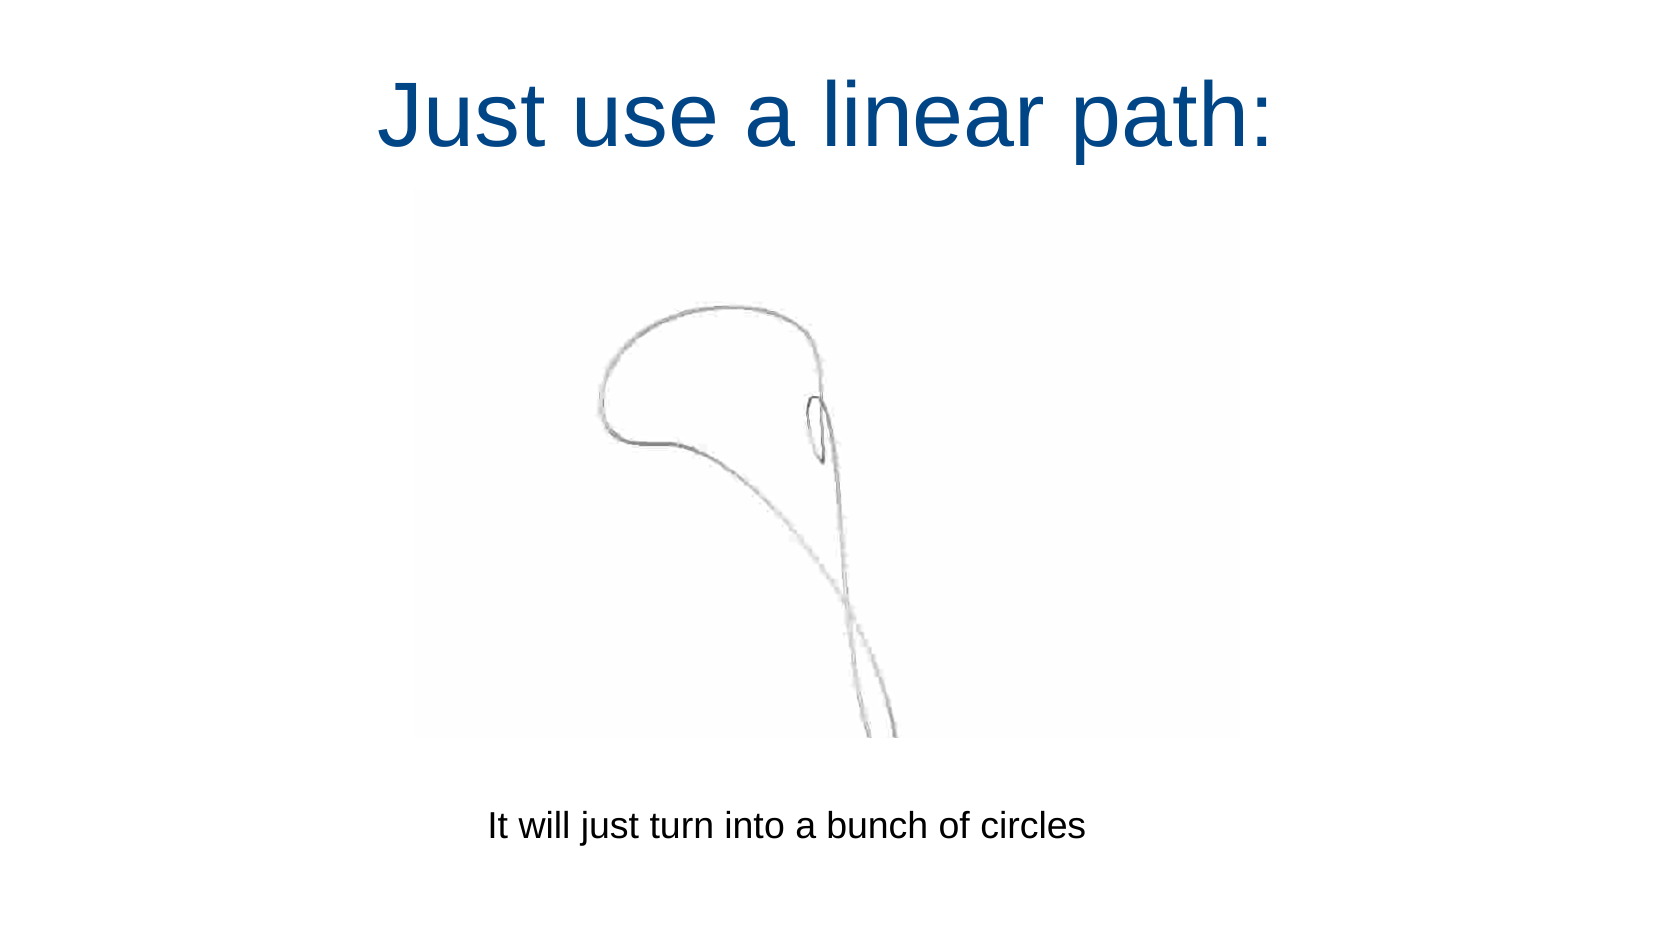

# Just use a linear path:
It will just turn into a bunch of circles